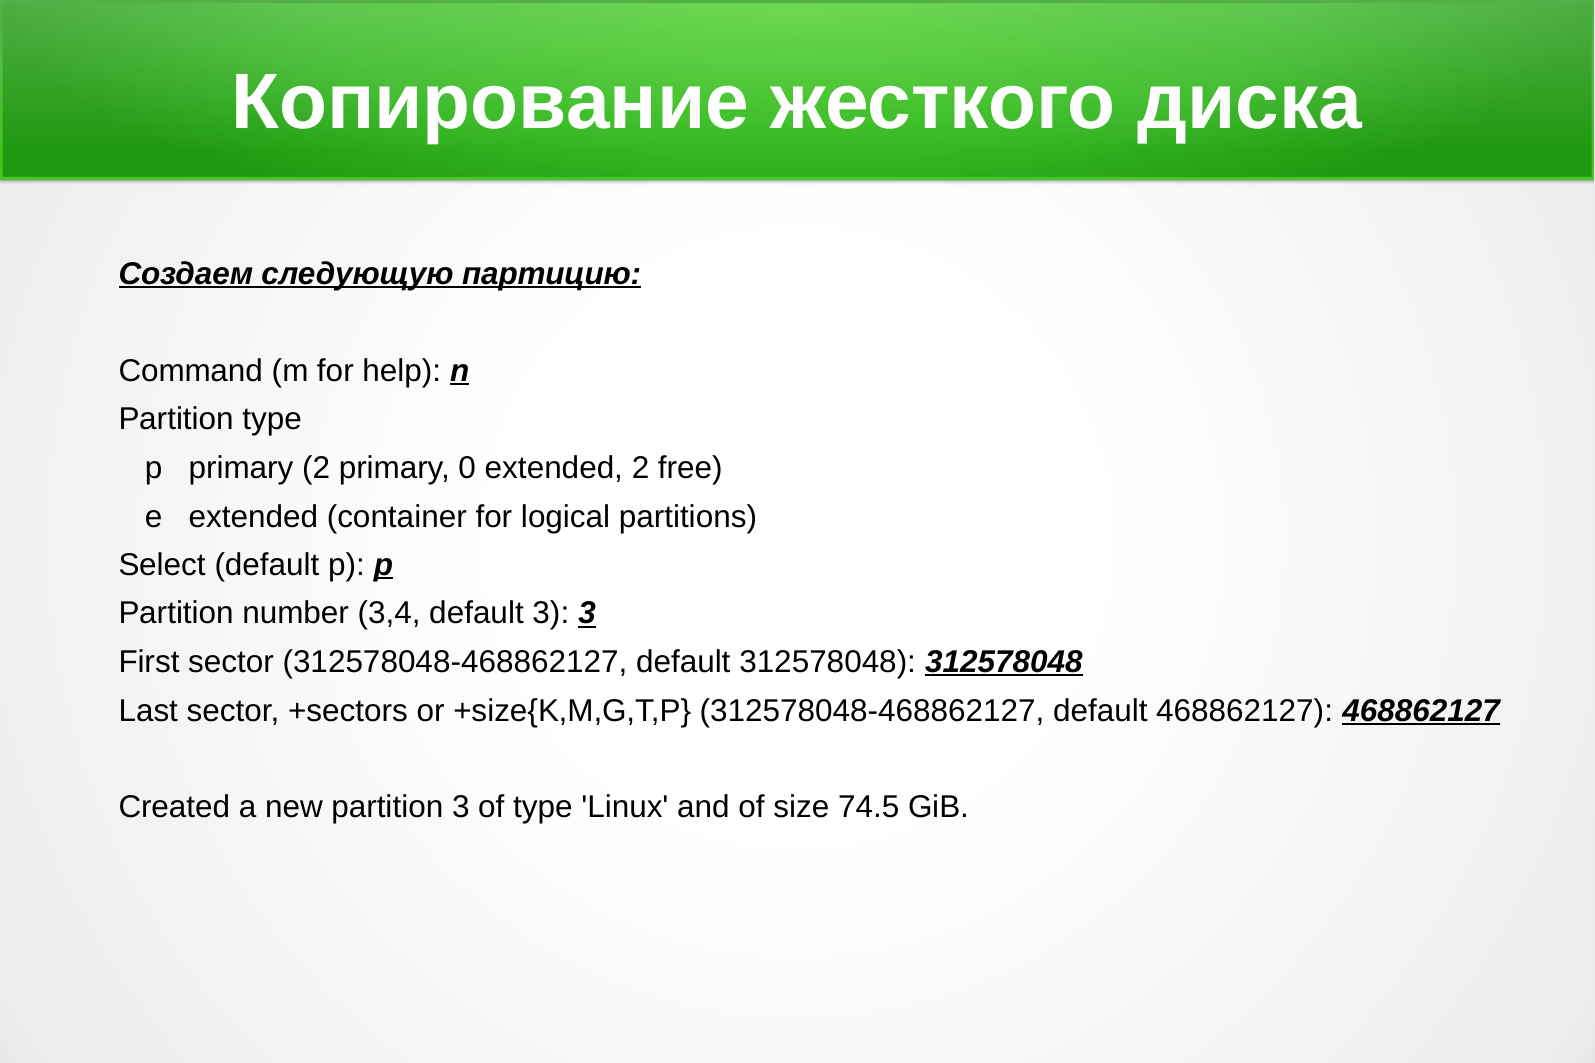

# Копирование жесткого диска
Создаем следующую партицию:
Command (m for help): n
Partition type
 p primary (2 primary, 0 extended, 2 free)
 e extended (container for logical partitions)
Select (default p): p
Partition number (3,4, default 3): 3
First sector (312578048-468862127, default 312578048): 312578048
Last sector, +sectors or +size{K,M,G,T,P} (312578048-468862127, default 468862127): 468862127
Created a new partition 3 of type 'Linux' and of size 74.5 GiB.